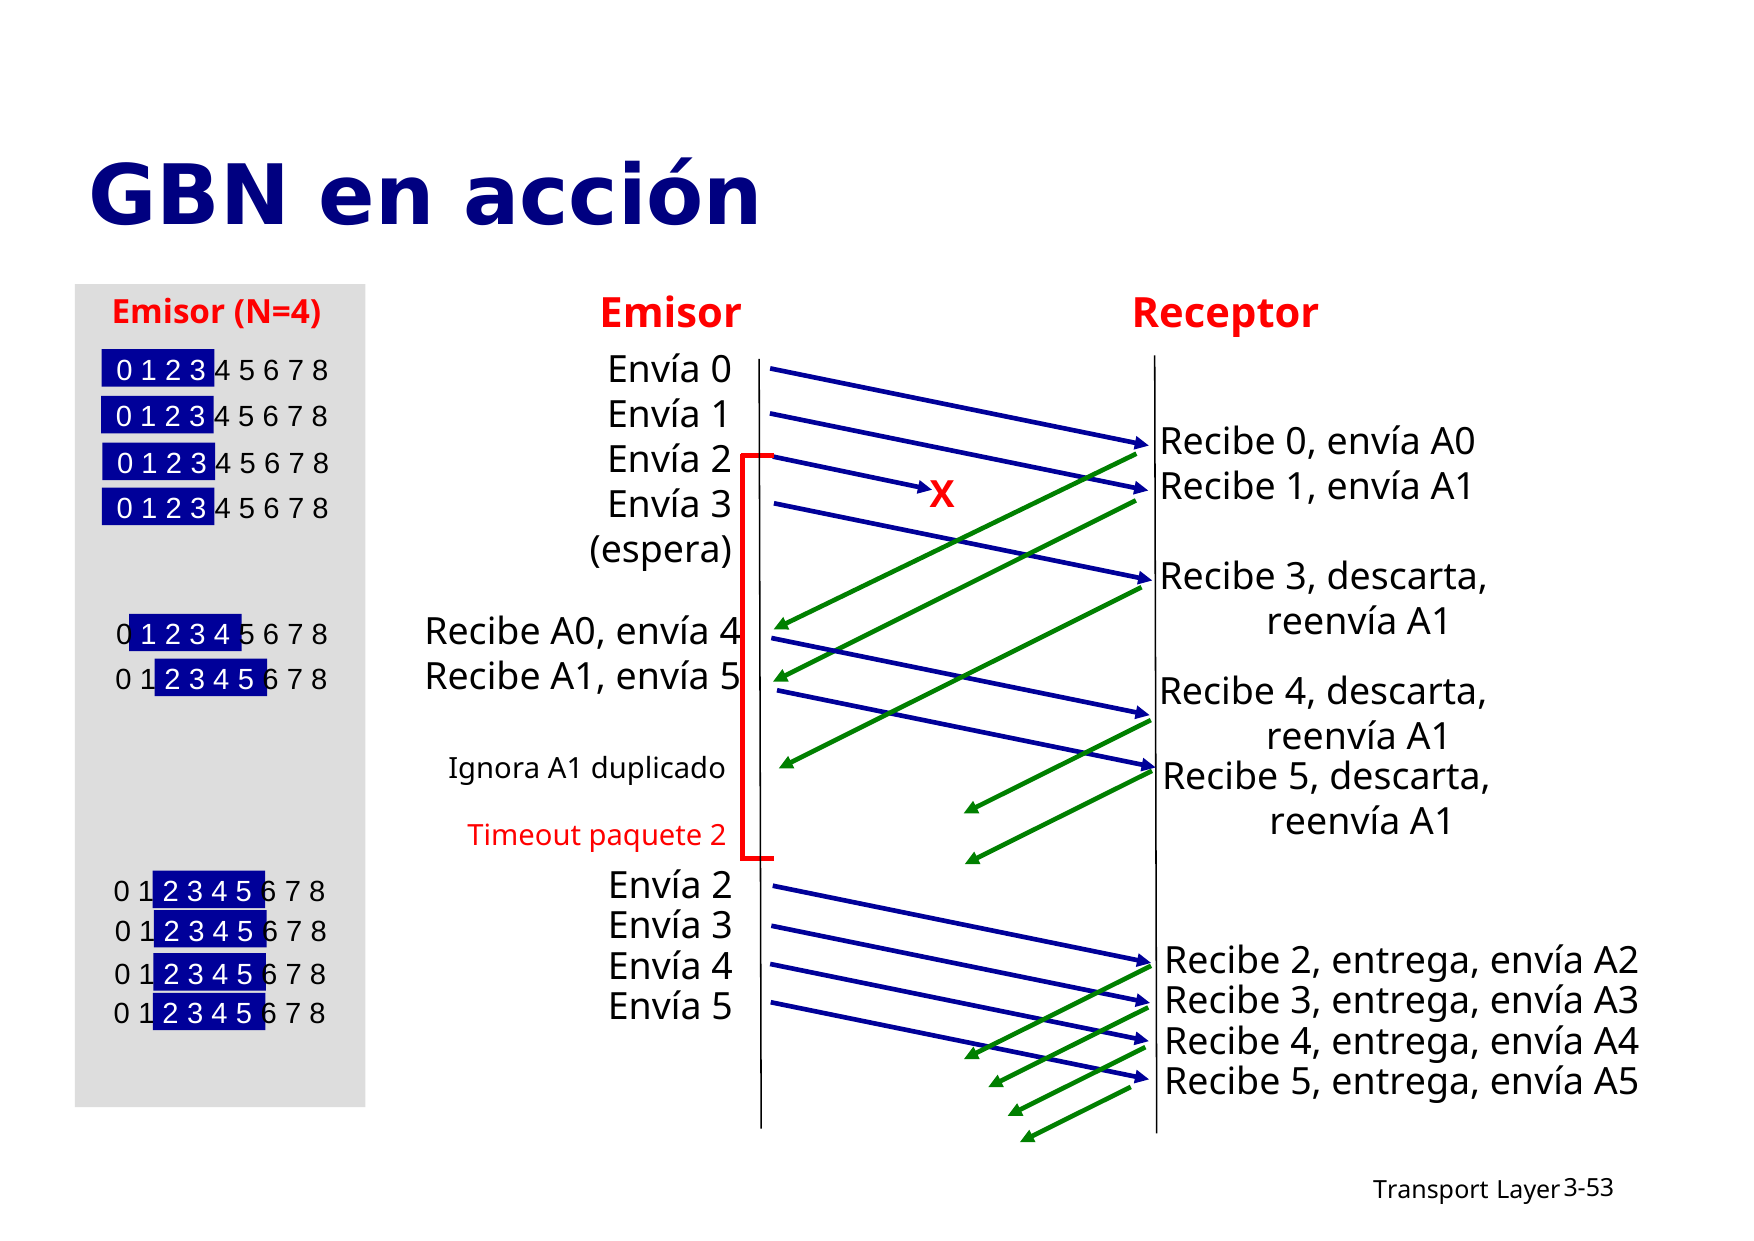

# GBN en acción
Emisor
Receptor
Emisor (N=4)
Envía 0
Envía 1
Envía 2
Envía 3
(espera)
0 1 2 3 4 5 6 7 8
0 1 2 3 4 5 6 7 8
Recibe 0, envía A0
Recibe 1, envía A1
Recibe 3, descarta,
 reenvía A1
0 1 2 3 4 5 6 7 8
X
0 1 2 3 4 5 6 7 8
Recibe A0, envía 4
Recibe A1, envía 5
0 1 2 3 4 5 6 7 8
0 1 2 3 4 5 6 7 8
Recibe 4, descarta,
 reenvía A1
Ignora A1 duplicado
Recibe 5, descarta,
 reenvía A1
Timeout paquete 2
Envía 2
Envía 3
Envía 4
Envía 5
0 1 2 3 4 5 6 7 8
0 1 2 3 4 5 6 7 8
Recibe 2, entrega, envía A2
Recibe 3, entrega, envía A3
Recibe 4, entrega, envía A4
Recibe 5, entrega, envía A5
0 1 2 3 4 5 6 7 8
0 1 2 3 4 5 6 7 8
Transport Layer